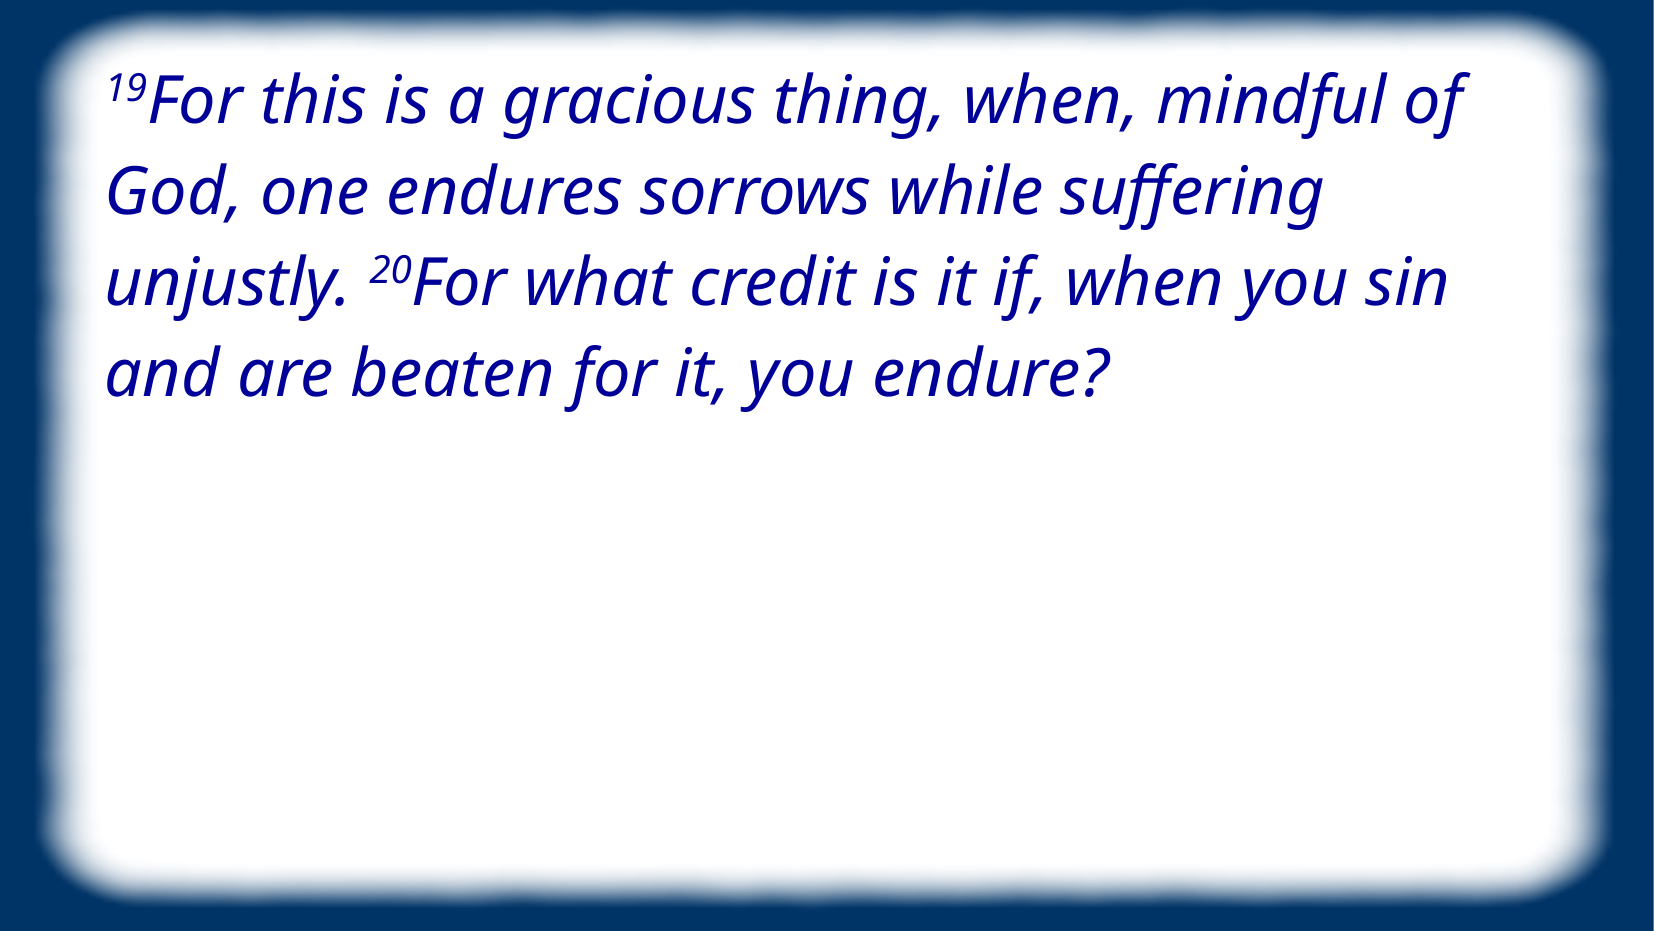

19For this is a gracious thing, when, mindful of God, one endures sorrows while suffering unjustly. 20For what credit is it if, when you sin and are beaten for it, you endure?